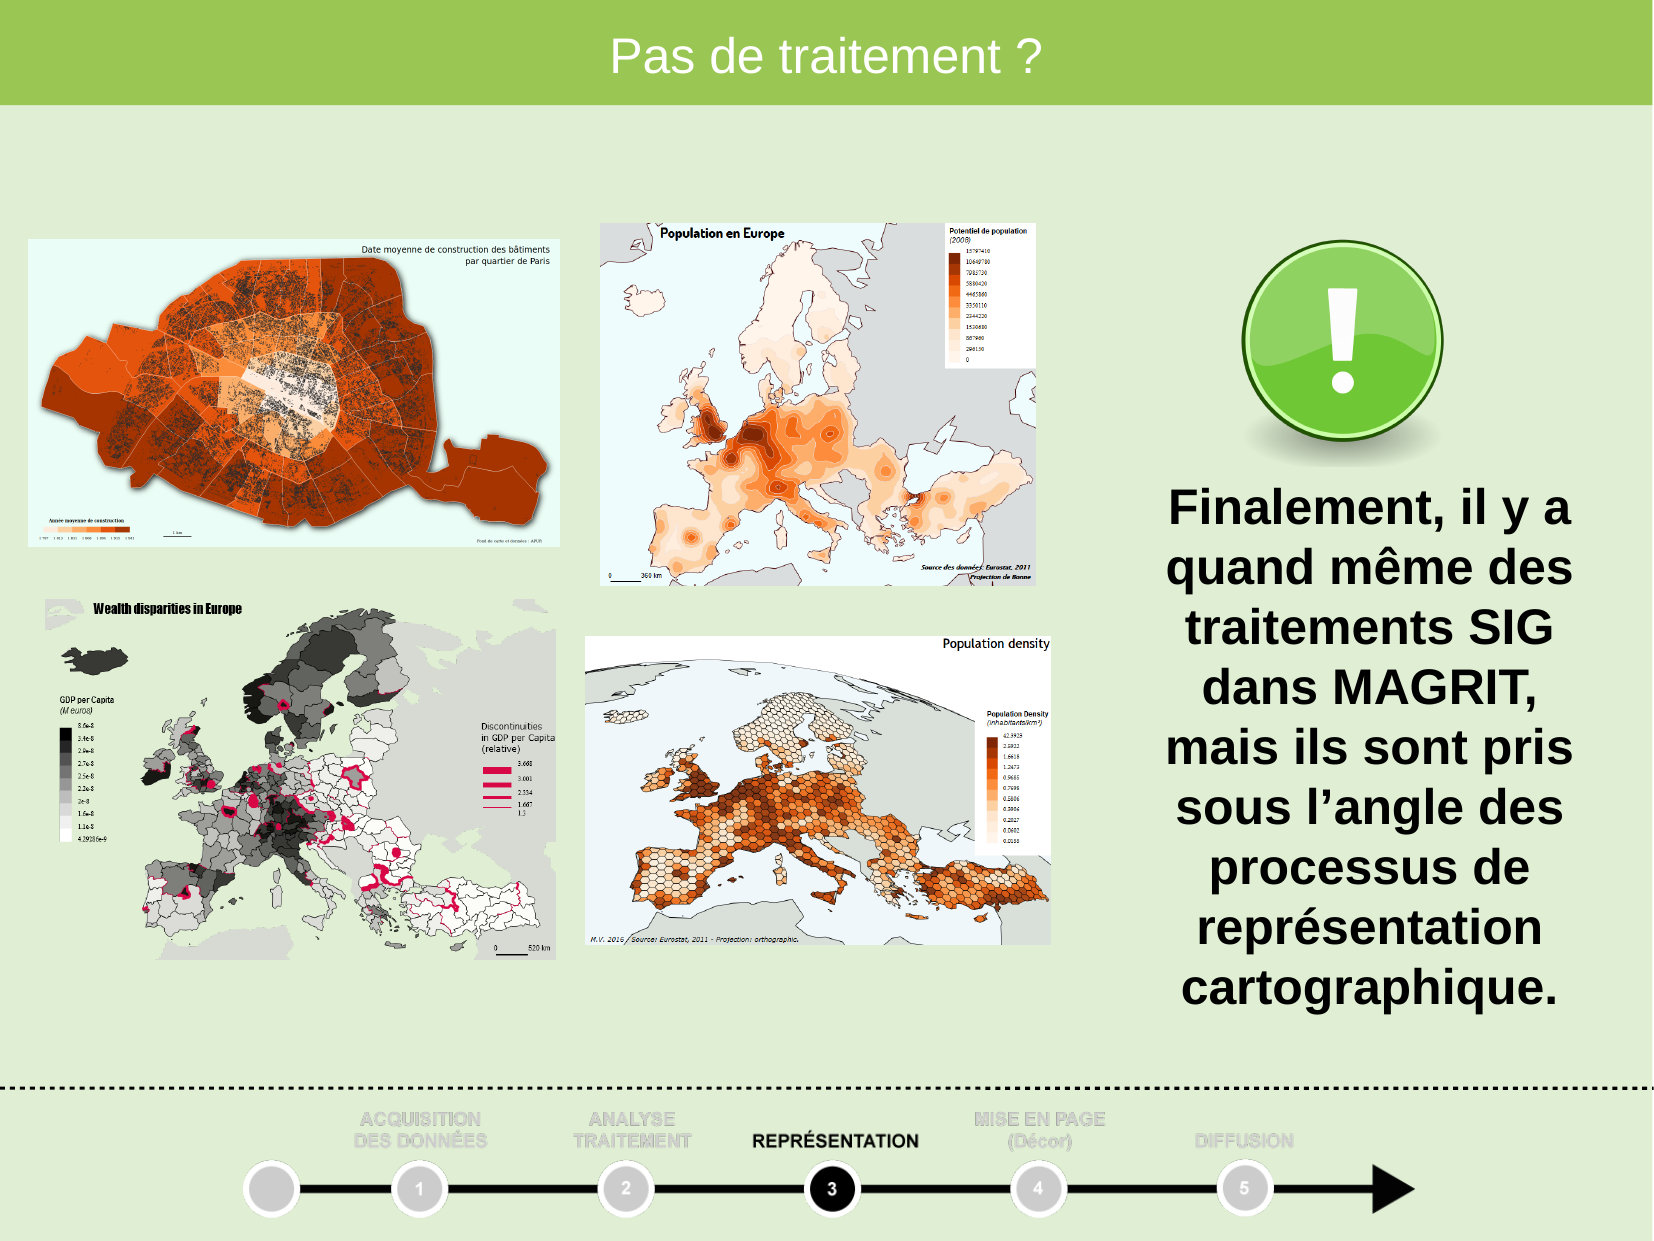

Pas de traitement ?
Finalement, il y a quand même des traitements SIG dans MAGRIT, mais ils sont pris sous l’angle des processus de représentation cartographique.